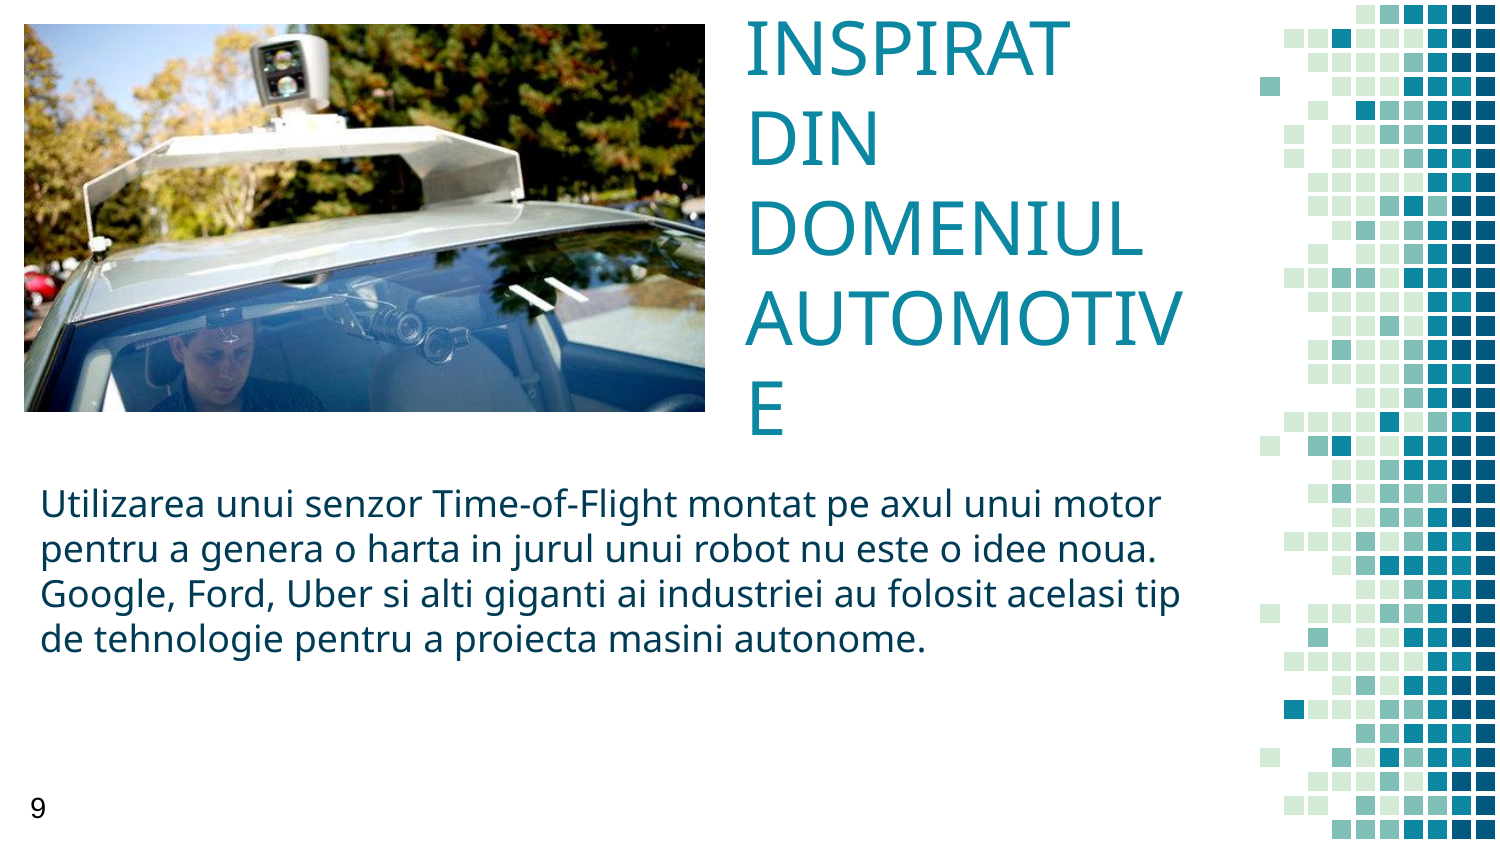

# CONCEPT INSPIRAT DIN DOMENIUL AUTOMOTIVE
Utilizarea unui senzor Time-of-Flight montat pe axul unui motor pentru a genera o harta in jurul unui robot nu este o idee noua. Google, Ford, Uber si alti giganti ai industriei au folosit acelasi tip de tehnologie pentru a proiecta masini autonome.